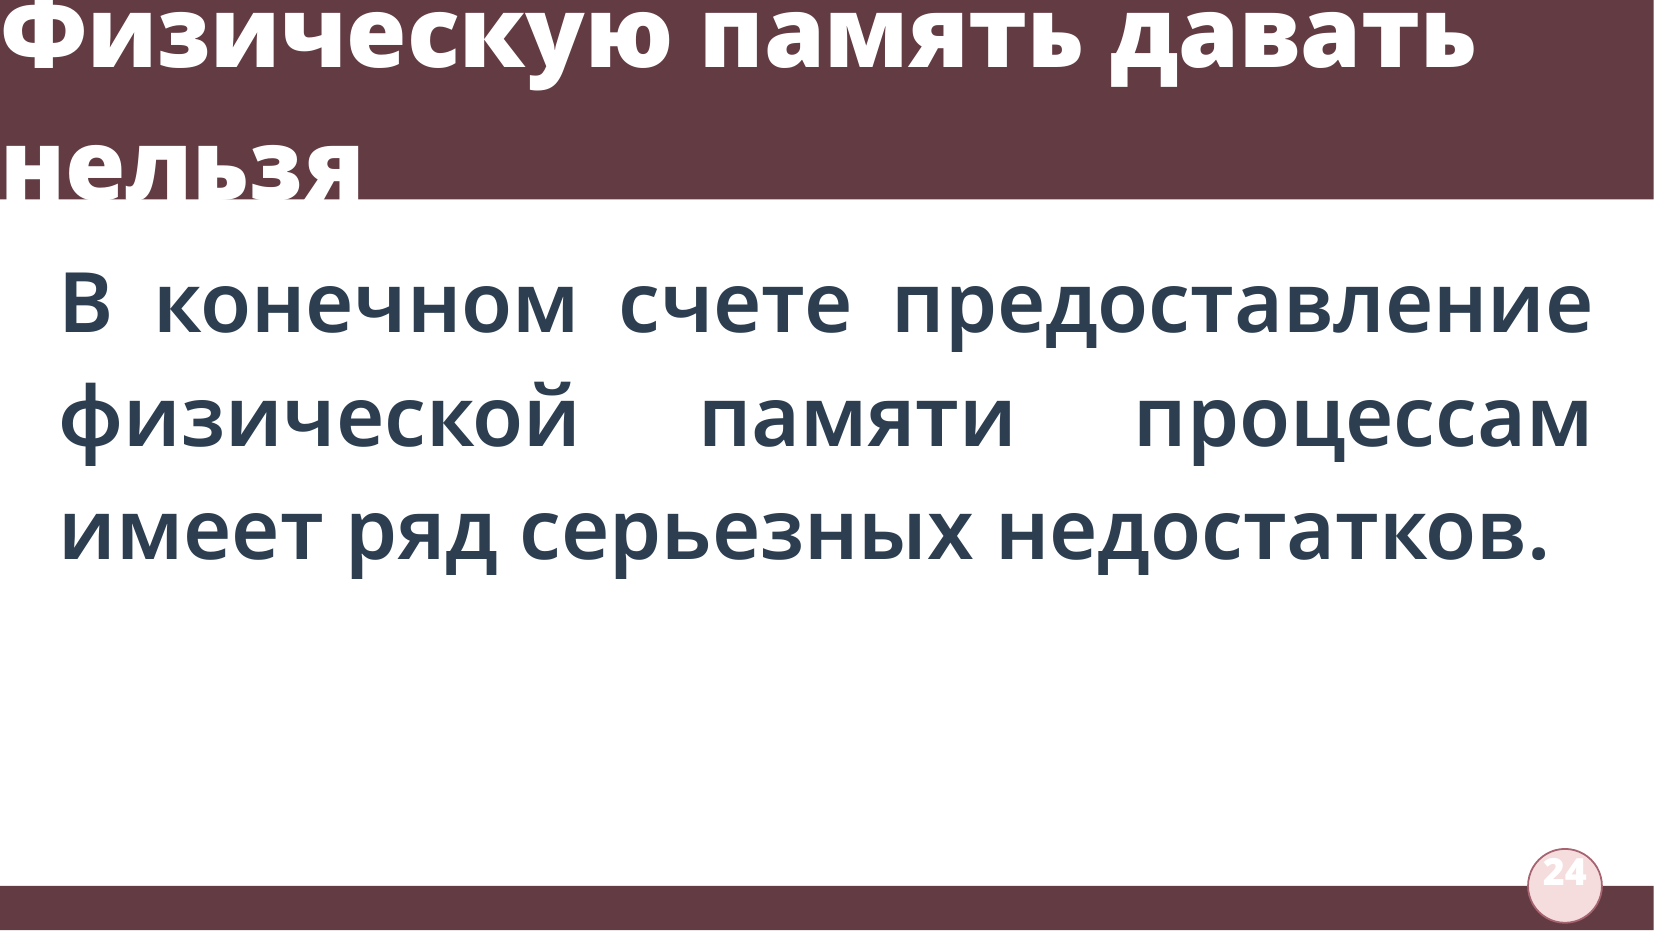

# Физическую память давать нельзя
В конечном счете предоставление физической памяти процессам имеет ряд серьезных недостатков.